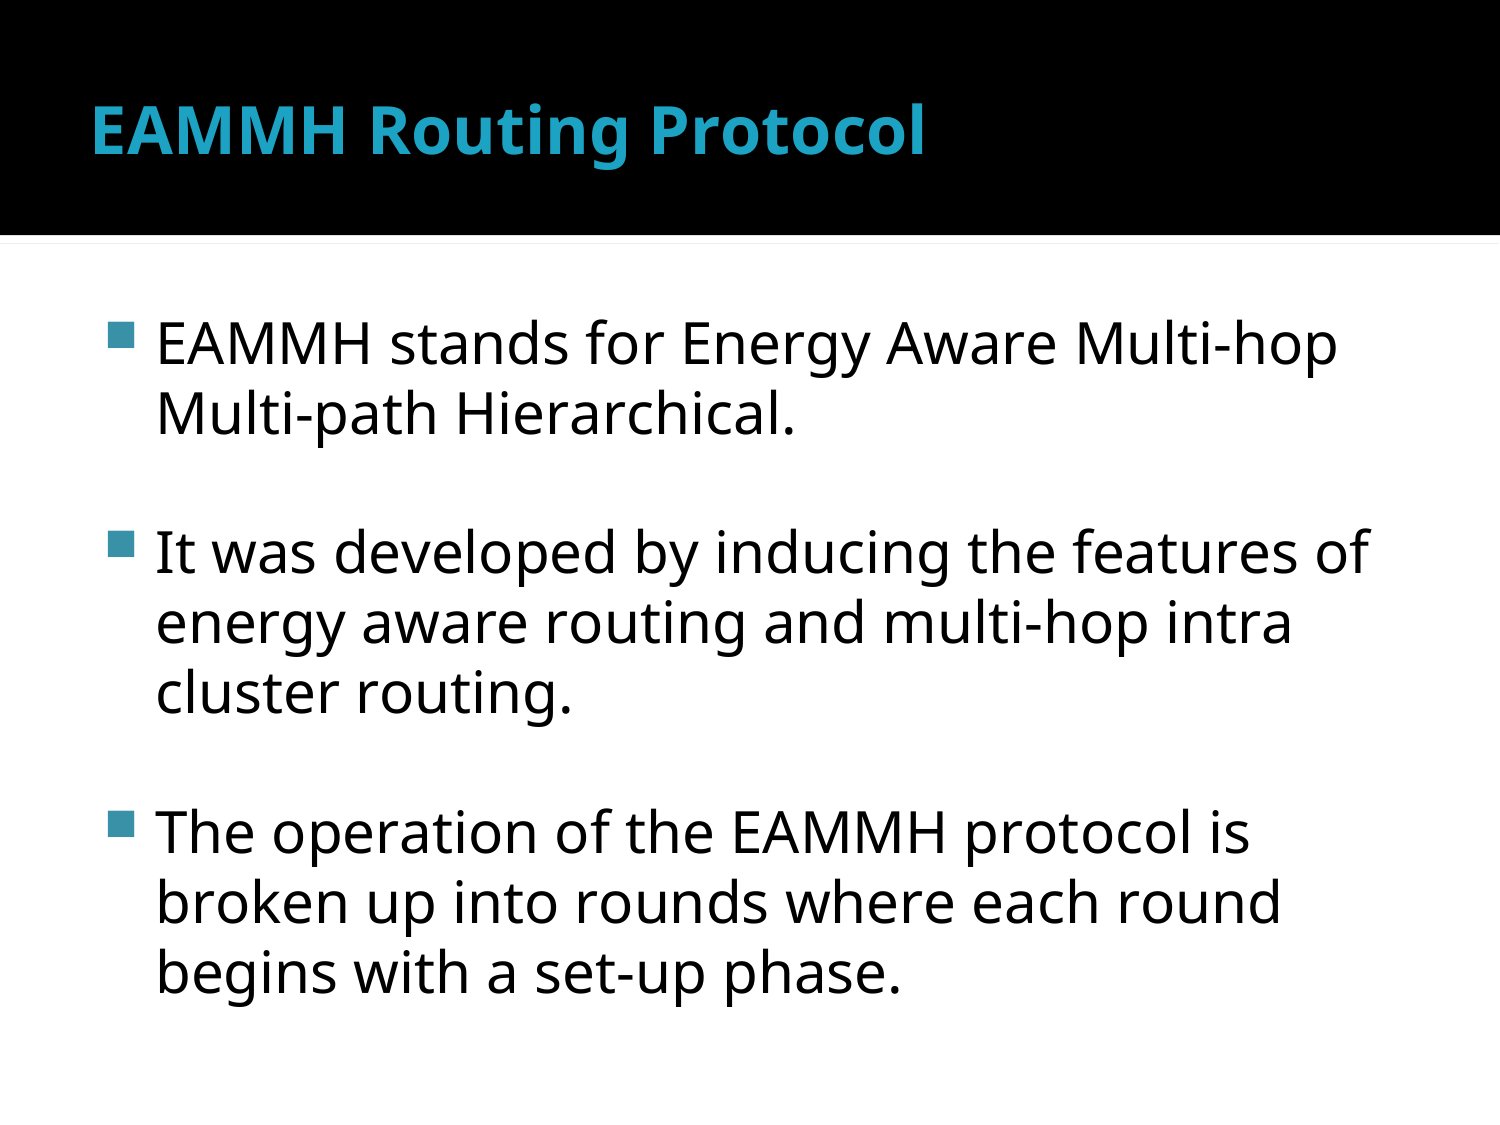

# EAMMH Routing Protocol
EAMMH stands for Energy Aware Multi-hop Multi-path Hierarchical.
It was developed by inducing the features of energy aware routing and multi-hop intra cluster routing.
The operation of the EAMMH protocol is broken up into rounds where each round begins with a set-up phase.